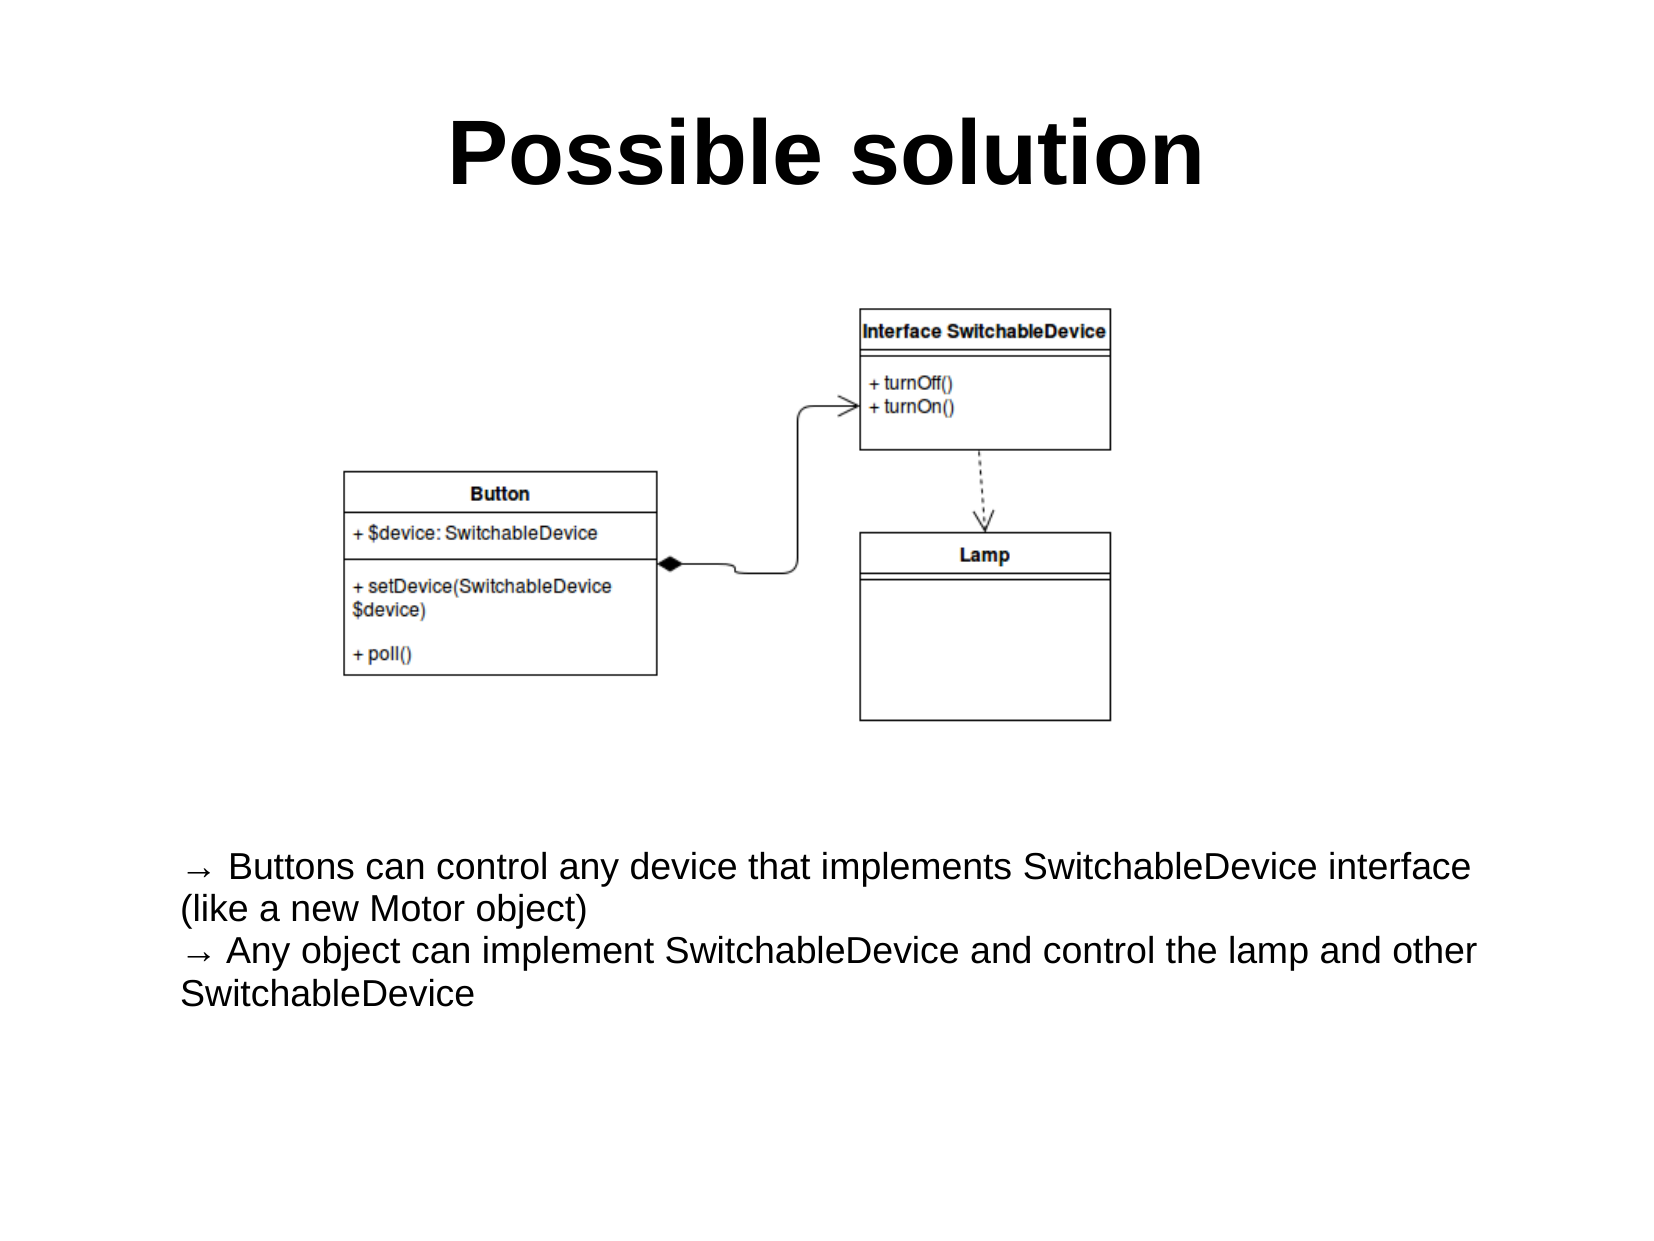

# Possible solution
→ Buttons can control any device that implements SwitchableDevice interface (like a new Motor object)
→ Any object can implement SwitchableDevice and control the lamp and other SwitchableDevice